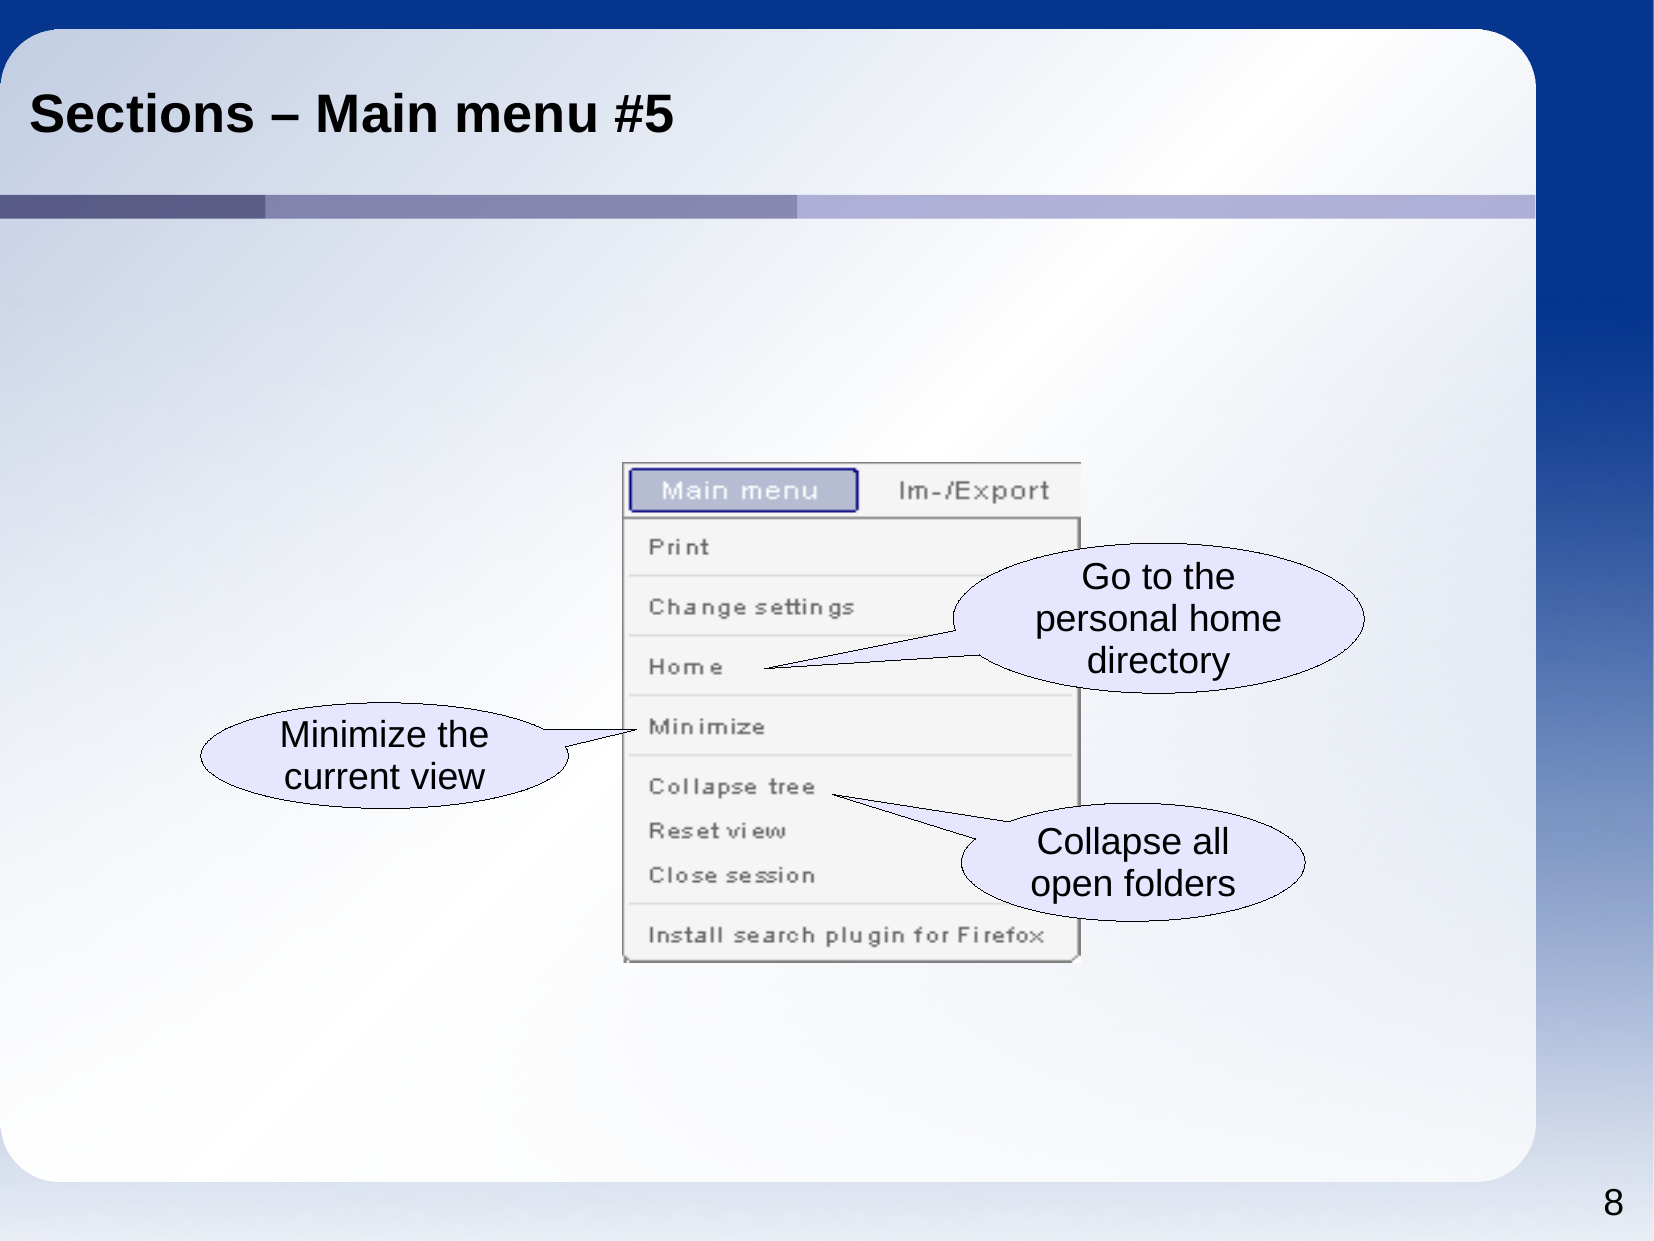

# Sections – Main menu #5
Go to the personal home directory
Minimize the current view
Collapse all open folders
8